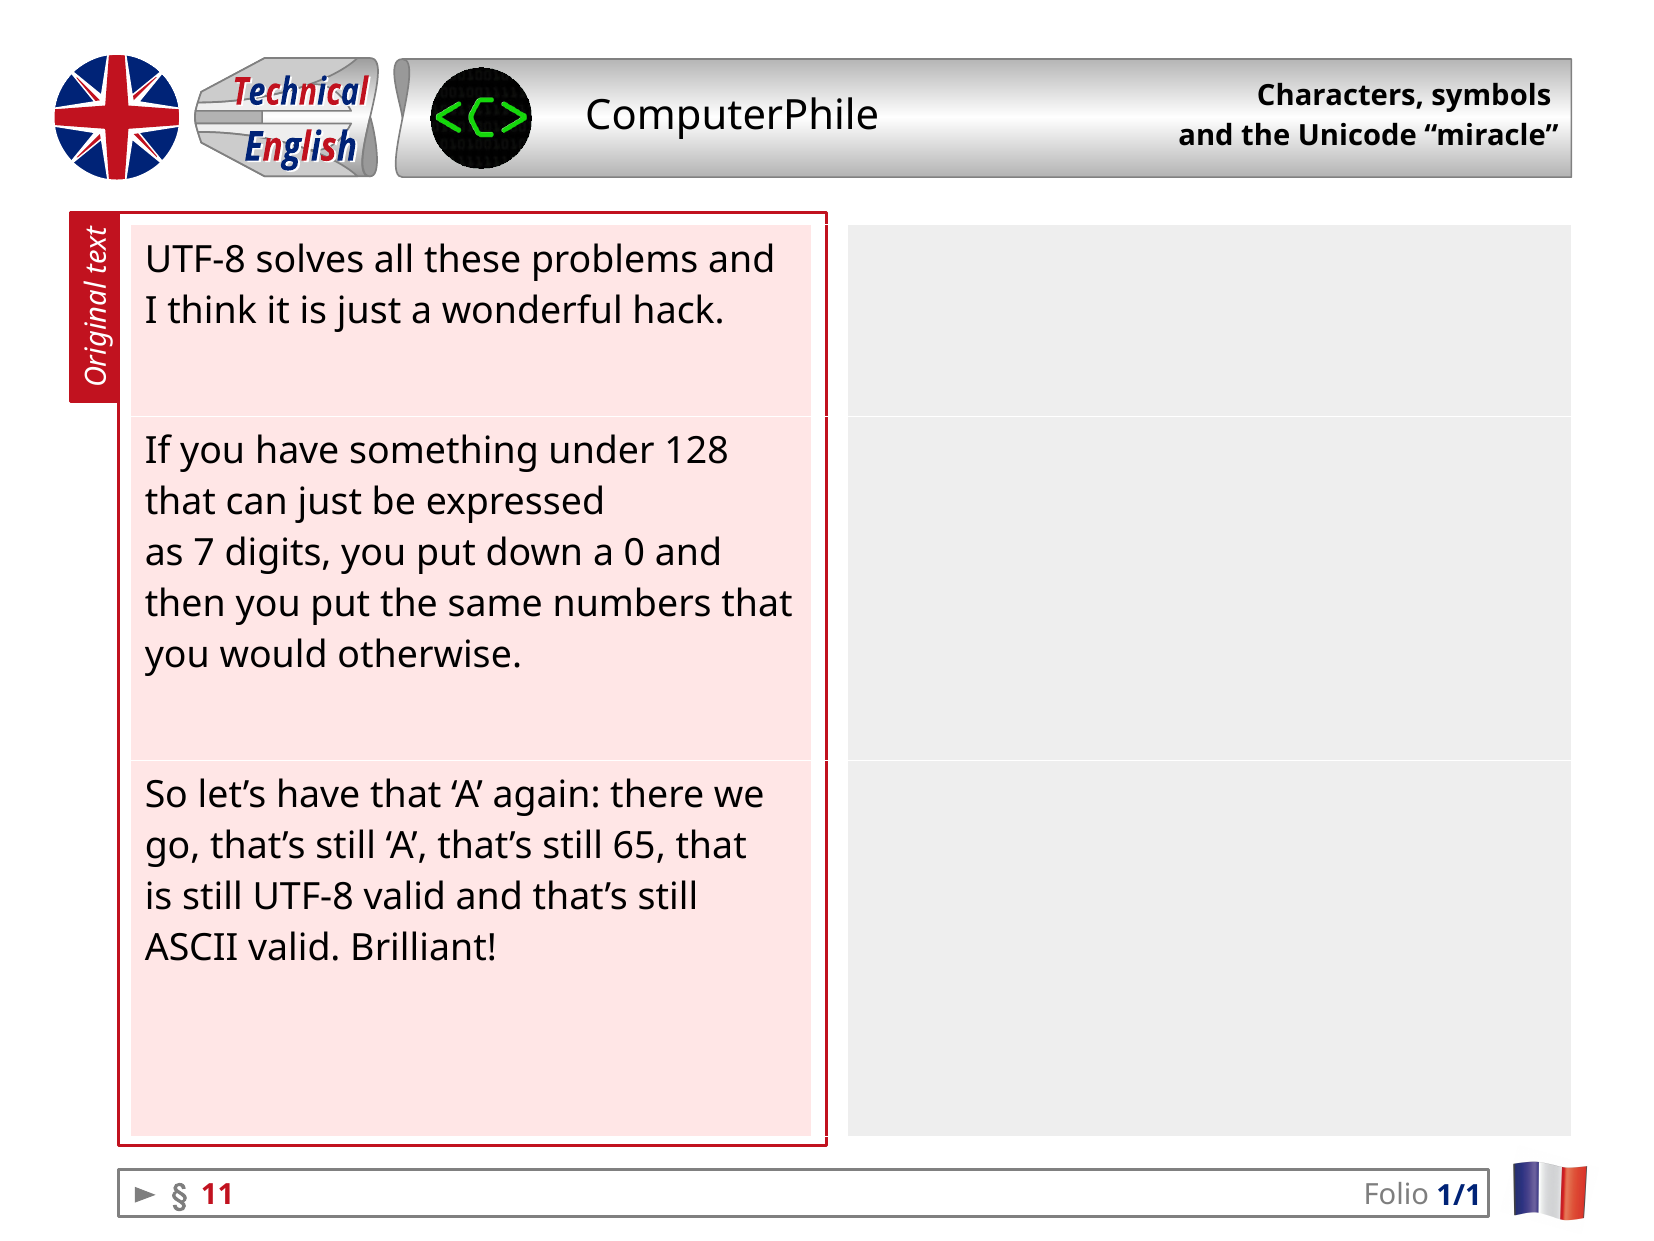

#
| UTF‑8 solves all these problems and I think it is just a wonderful hack. | | |
| --- | --- | --- |
| If you have something under 128 that can just be expressed as 7 digits, you put down a 0 and then you put the same numbers that you would otherwise. | | |
| So let’s have that ‘A’ again: there we go, that’s still ‘A’, that’s still 65, that is still UTF‑8 valid and that’s still ASCII valid. Brilliant! | | |
11
1/1